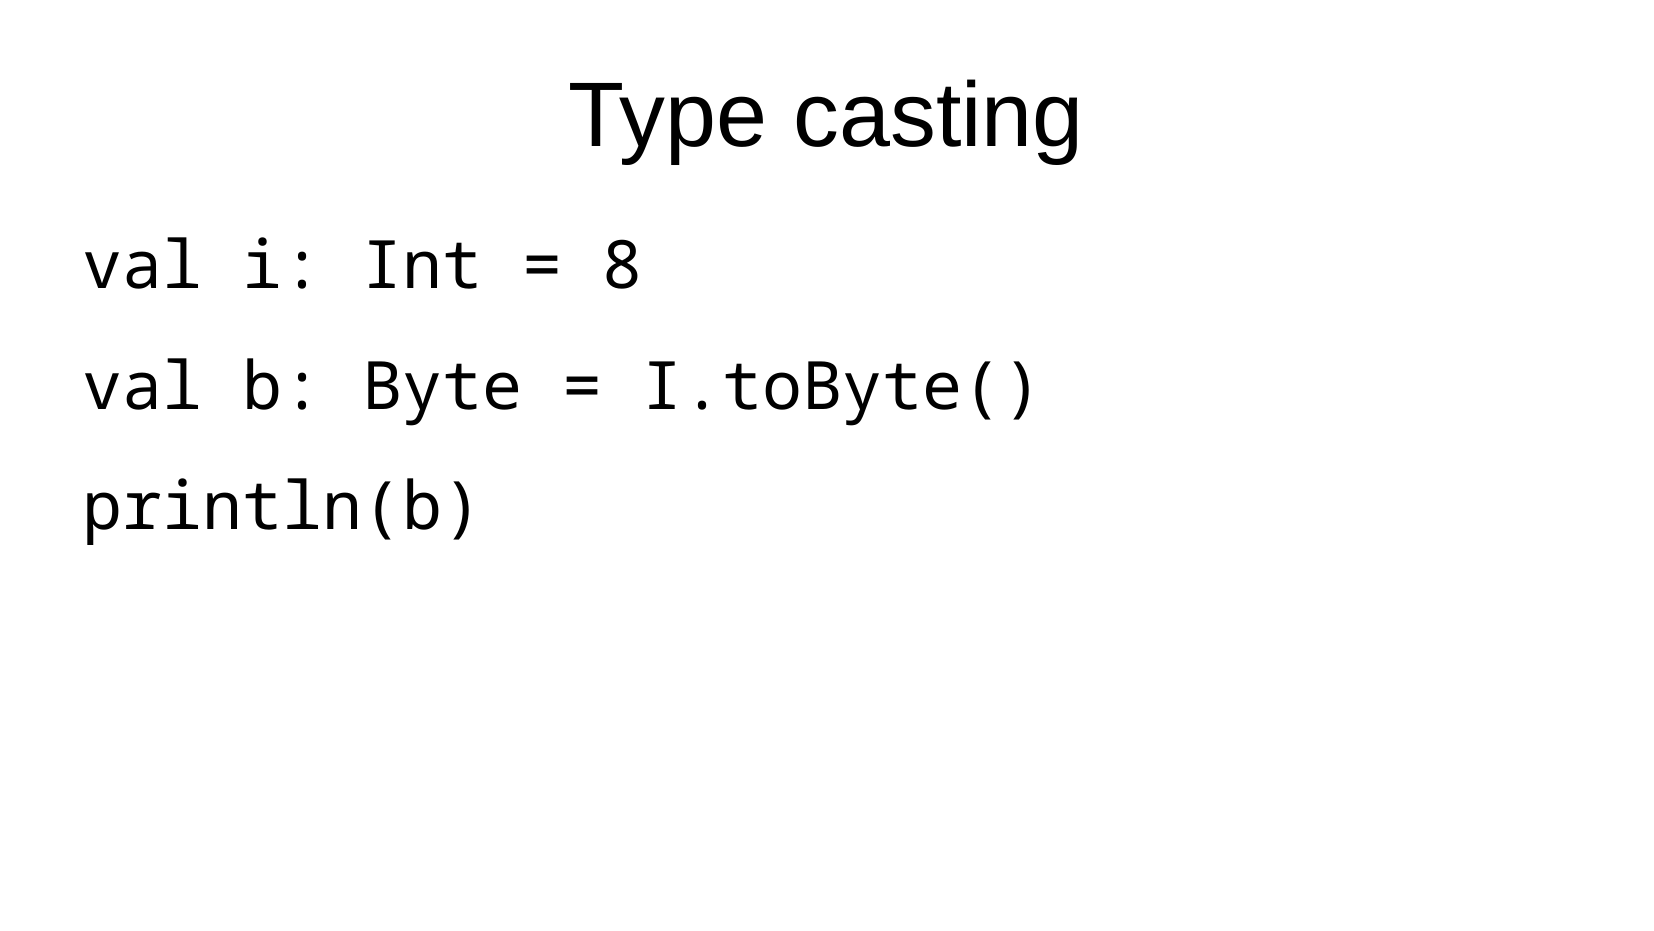

# Type casting
val i: Int = 8
val b: Byte = I.toByte()
println(b)